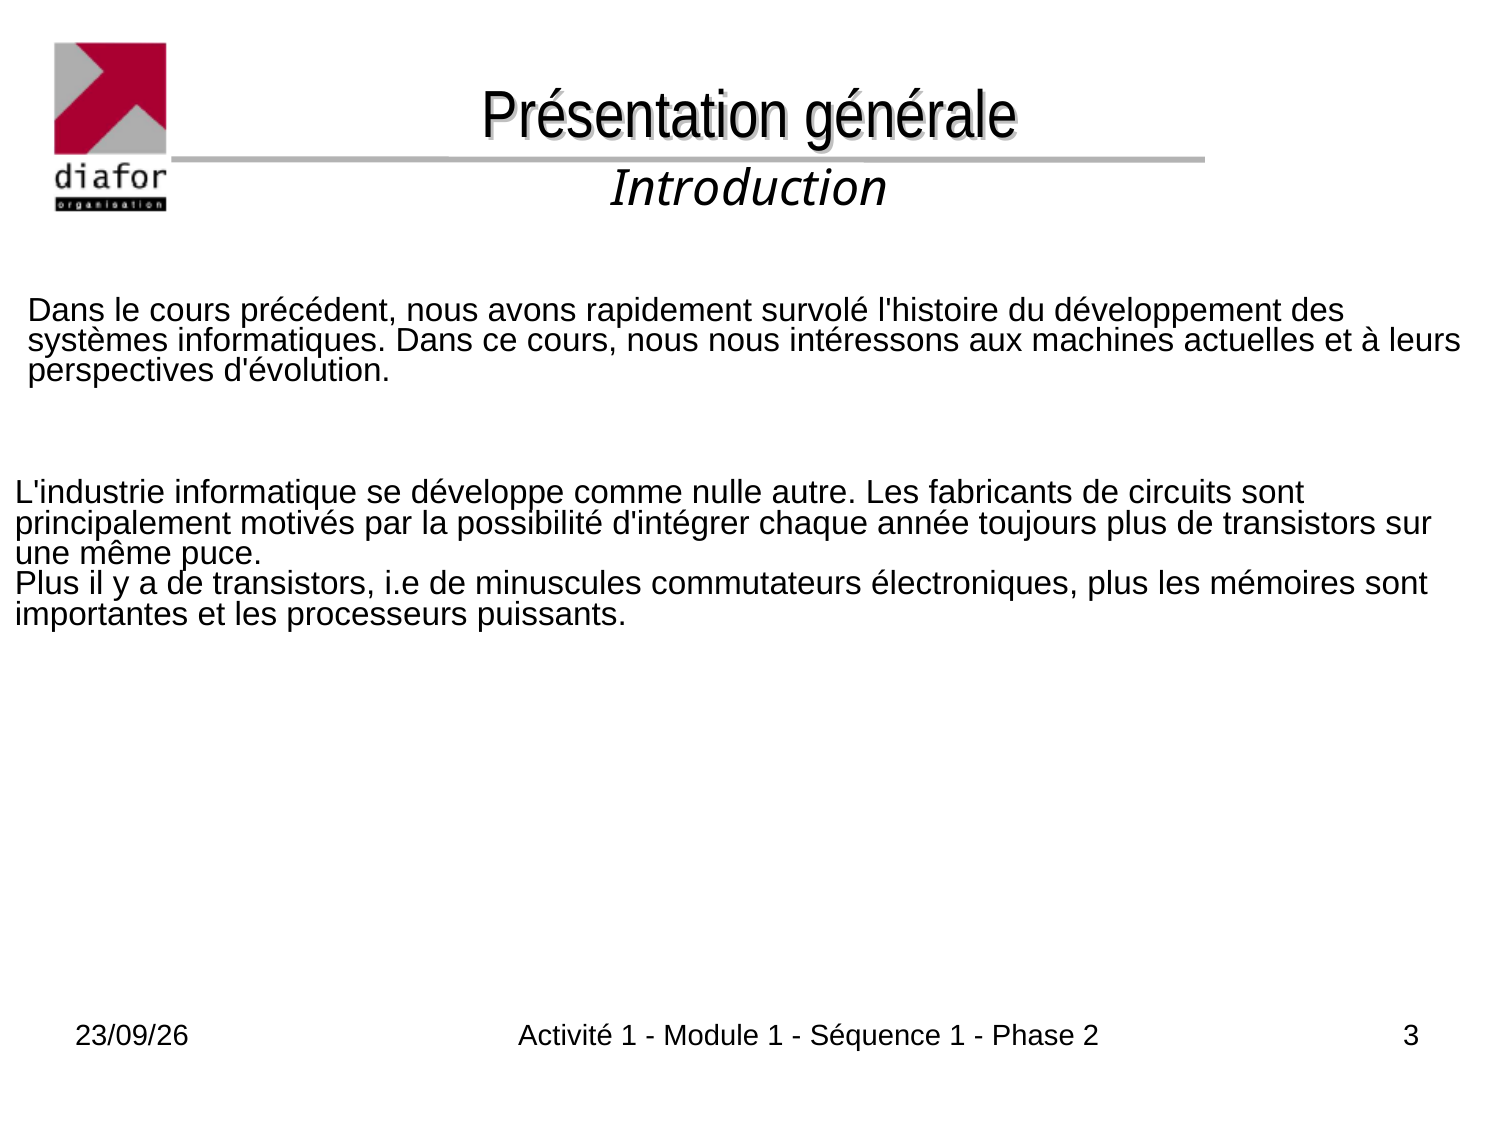

# Présentation générale Introduction
Dans le cours précédent, nous avons rapidement survolé l'histoire du développement des
systèmes informatiques. Dans ce cours, nous nous intéressons aux machines actuelles et à leurs
perspectives d'évolution.
L'industrie informatique se développe comme nulle autre. Les fabricants de circuits sont
principalement motivés par la possibilité d'intégrer chaque année toujours plus de transistors sur une même puce.
Plus il y a de transistors, i.e de minuscules commutateurs électroniques, plus les mémoires sont importantes et les processeurs puissants.
Activité 1 - Module 1 - Séquence 1 - Phase 2
3